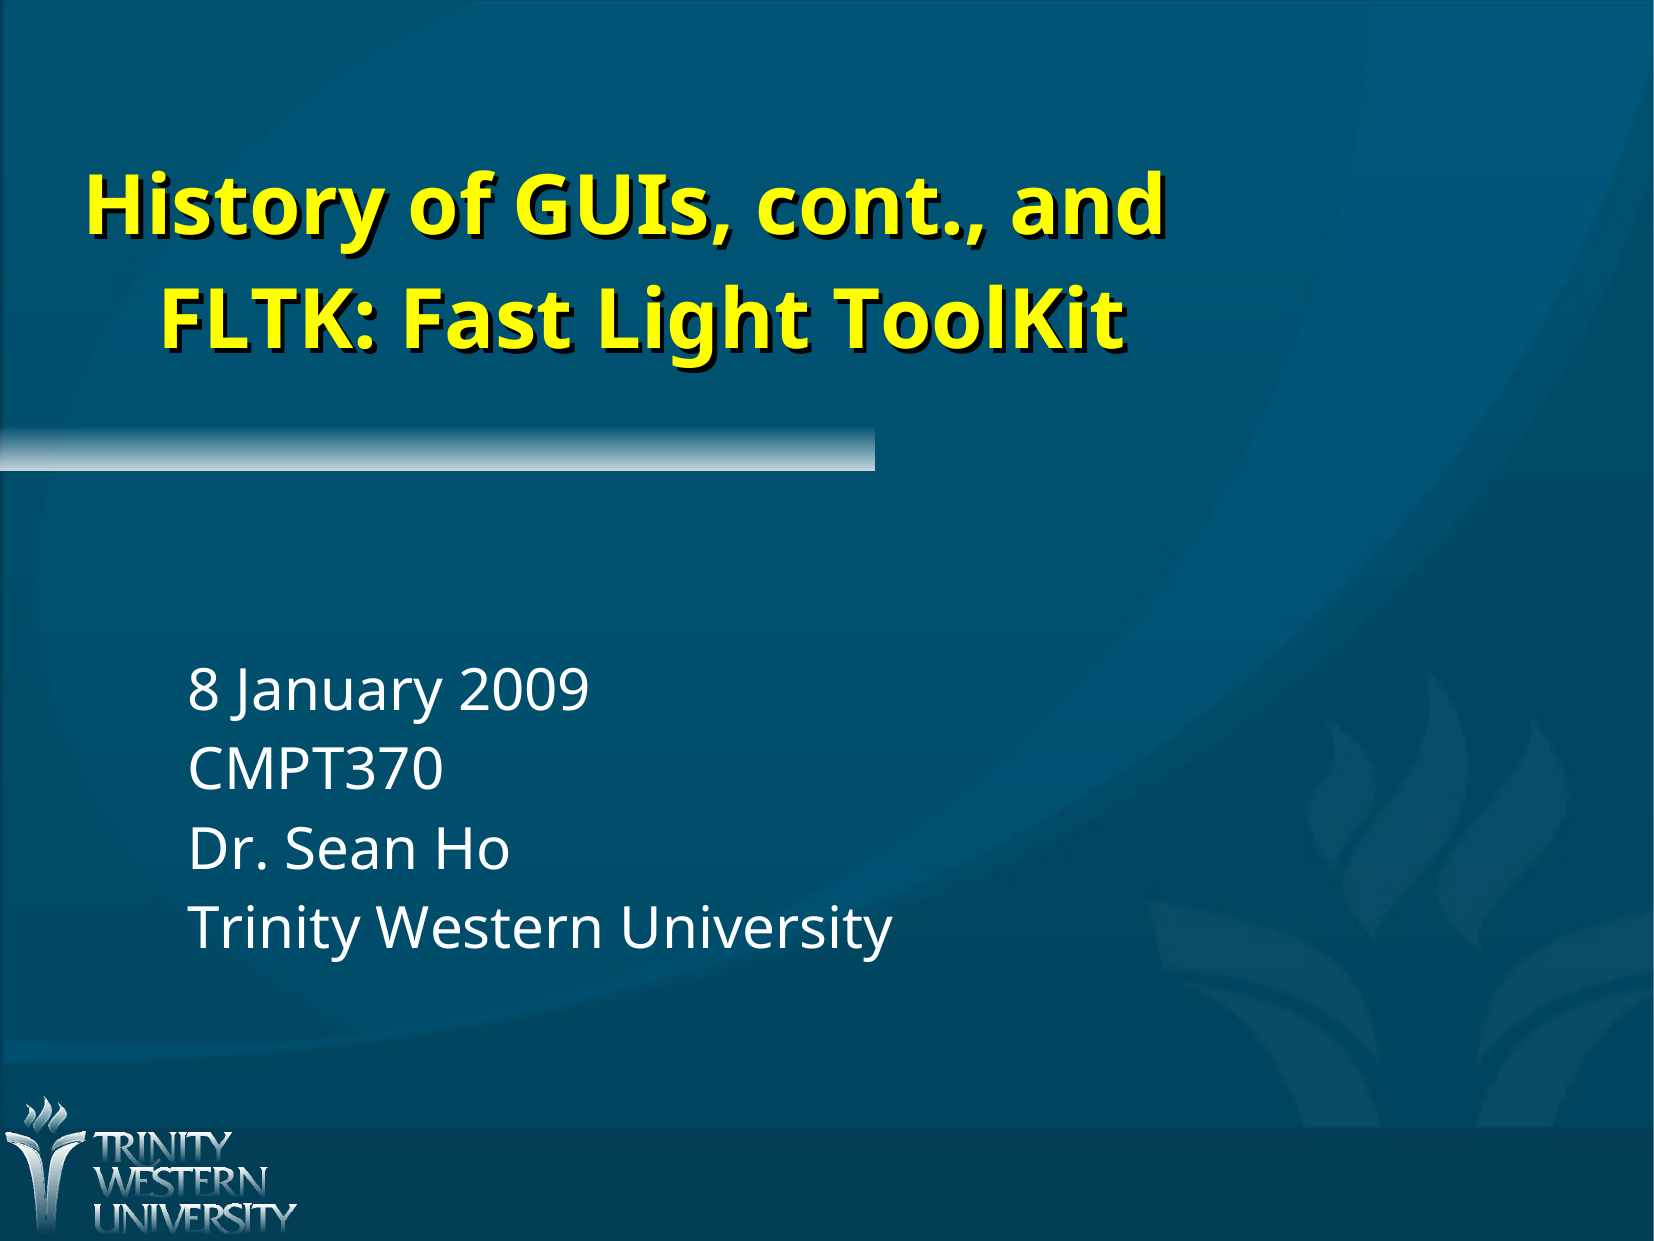

# History of GUIs, cont., and FLTK: Fast Light ToolKit
8 January 2009
CMPT370
Dr. Sean Ho
Trinity Western University